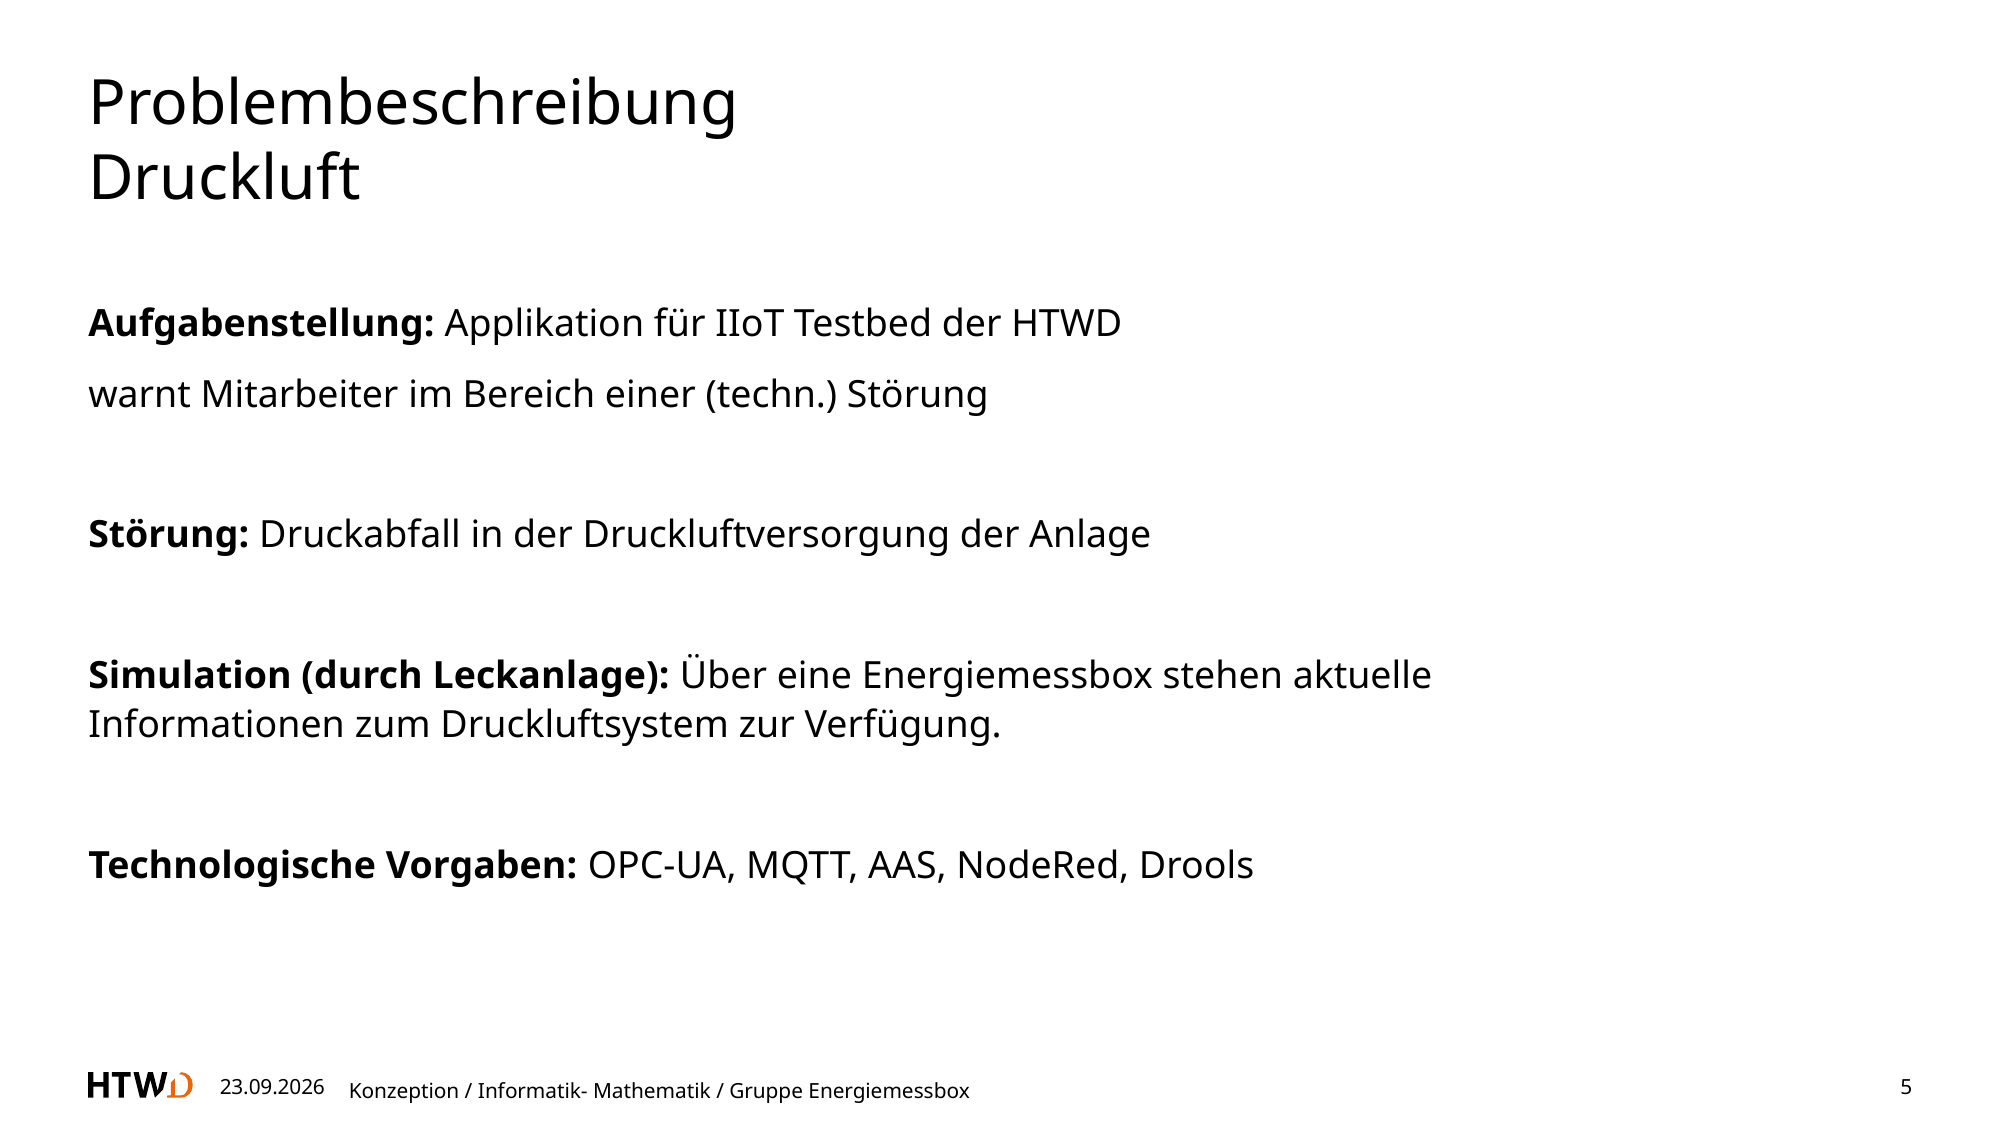

# Problembeschreibung Druckluft
Aufgabenstellung: Applikation für IIoT Testbed der HTWD
warnt Mitarbeiter im Bereich einer (techn.) Störung
Störung: Druckabfall in der Druckluftversorgung der Anlage
Simulation (durch Leckanlage): Über eine Energiemessbox stehen aktuelle Informationen zum Druckluftsystem zur Verfügung.
Technologische Vorgaben: OPC-UA, MQTT, AAS, NodeRed, Drools
5
Konzeption / Informatik- Mathematik / Gruppe Energiemessbox